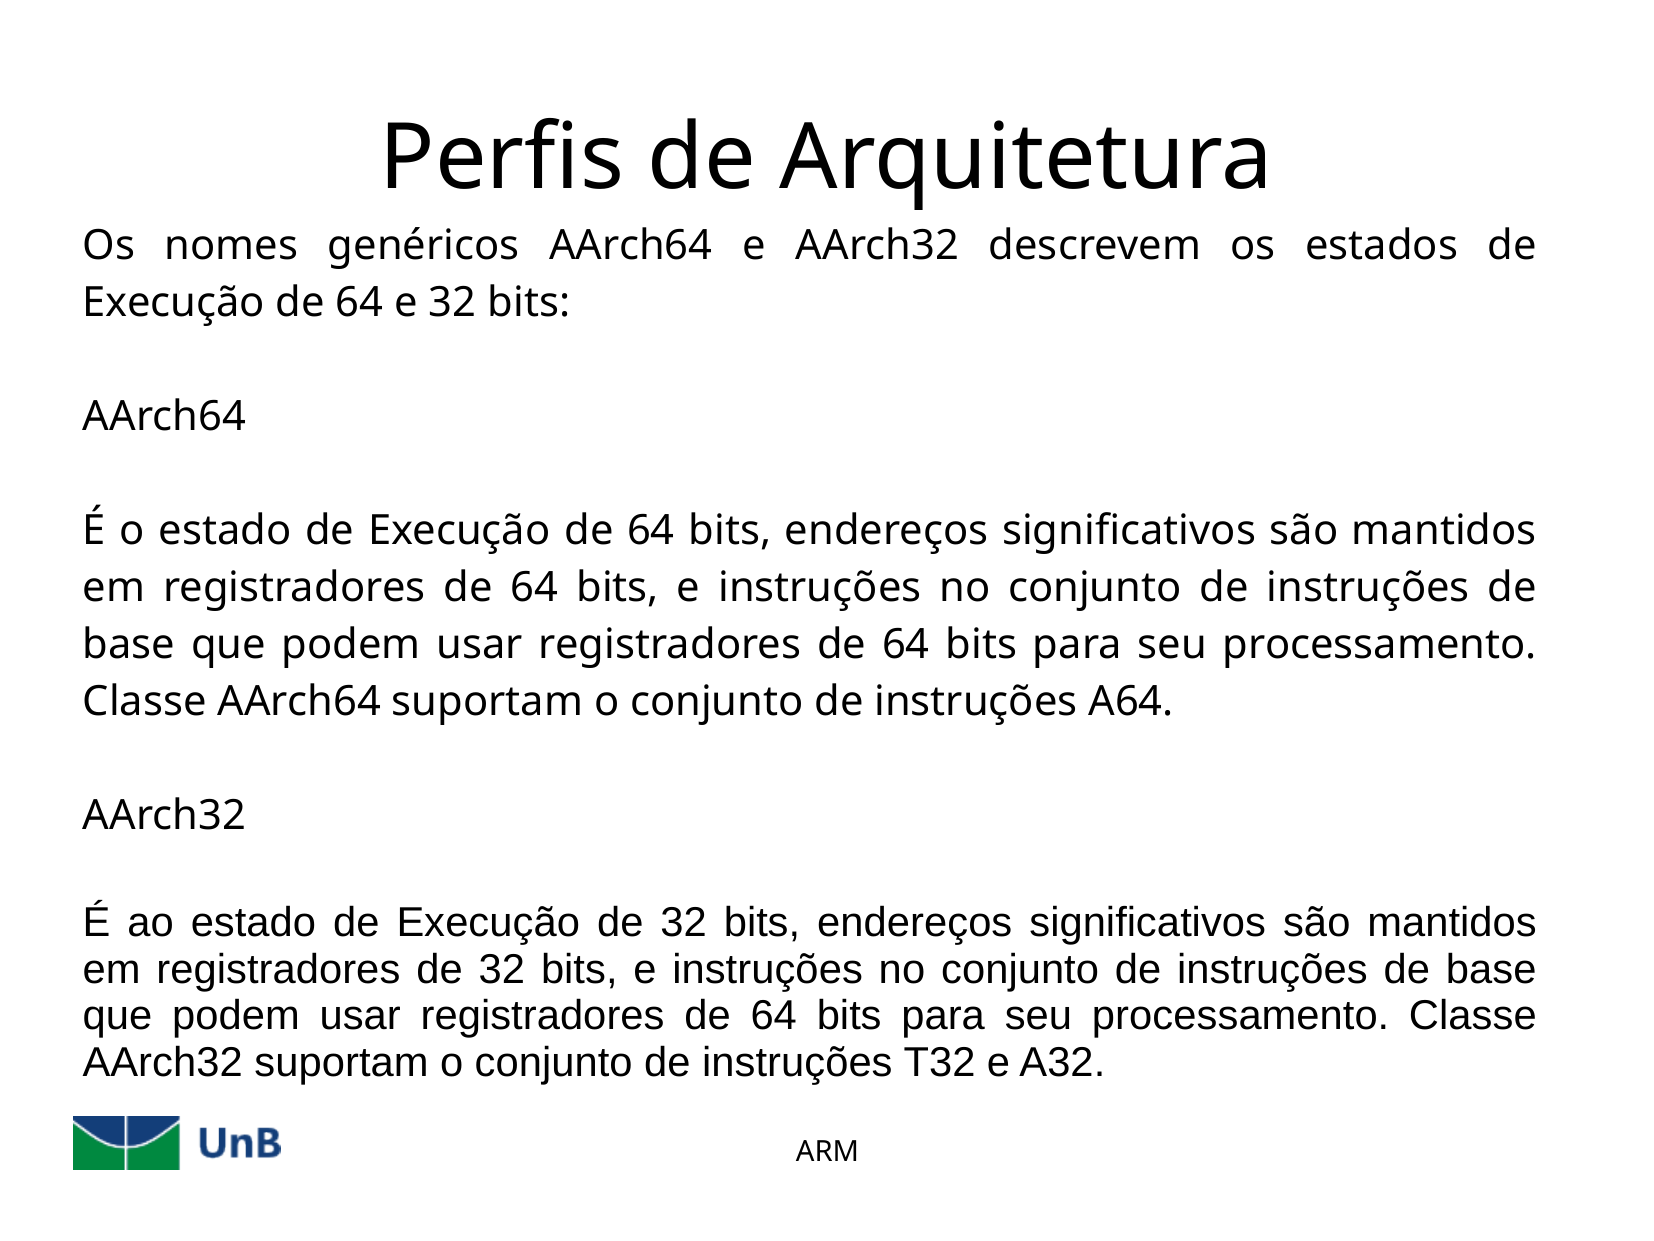

# Perfis de Arquitetura
Os nomes genéricos AArch64 e AArch32 descrevem os estados de Execução de 64 e 32 bits:
AArch64
É o estado de Execução de 64 bits, endereços significativos são mantidos em registradores de 64 bits, e instruções no conjunto de instruções de base que podem usar registradores de 64 bits para seu processamento. Classe AArch64 suportam o conjunto de instruções A64.
AArch32
É ao estado de Execução de 32 bits, endereços significativos são mantidos em registradores de 32 bits, e instruções no conjunto de instruções de base que podem usar registradores de 64 bits para seu processamento. Classe AArch32 suportam o conjunto de instruções T32 e A32.
ARM